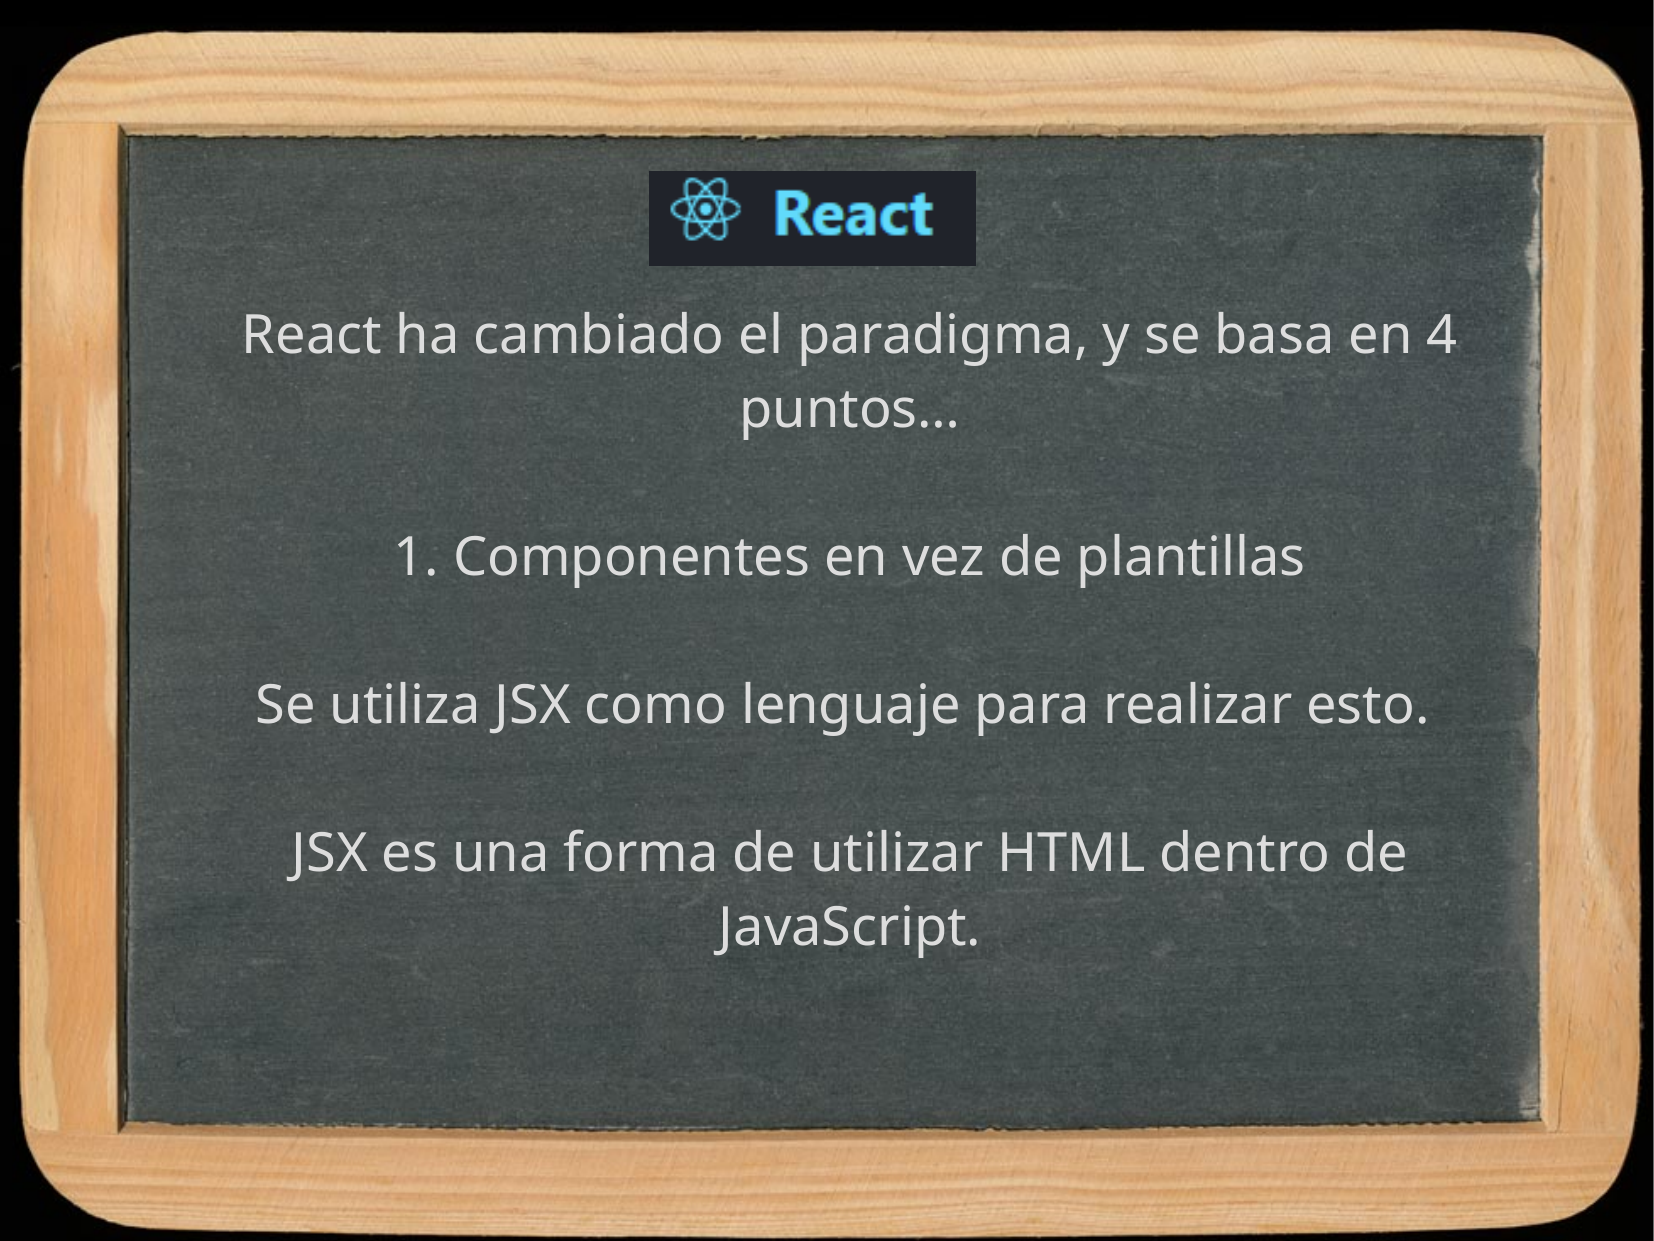

React ha cambiado el paradigma, y se basa en 4 puntos…
1. Componentes en vez de plantillas
Se utiliza JSX como lenguaje para realizar esto.
JSX es una forma de utilizar HTML dentro de JavaScript.